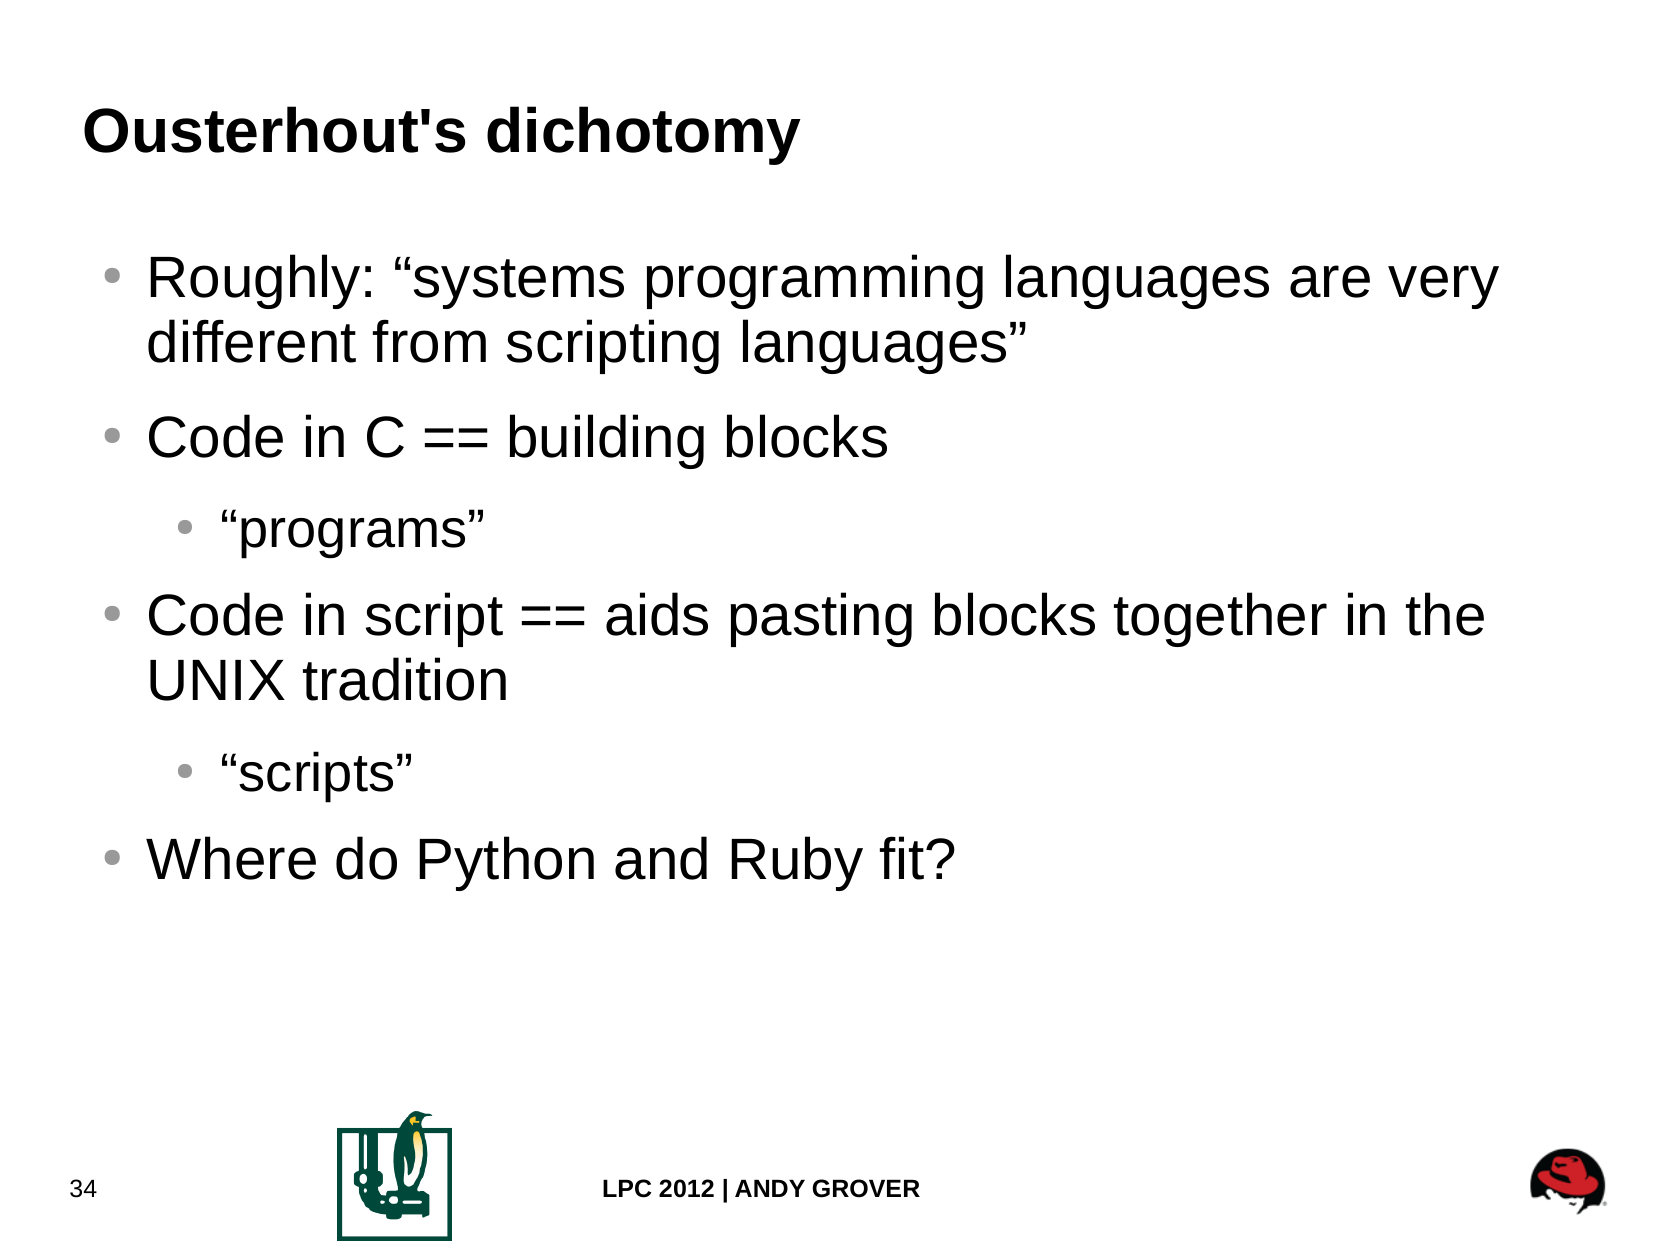

# Ousterhout's dichotomy
Roughly: “systems programming languages are very different from scripting languages”
Code in C == building blocks
“programs”
Code in script == aids pasting blocks together in the UNIX tradition
“scripts”
Where do Python and Ruby fit?